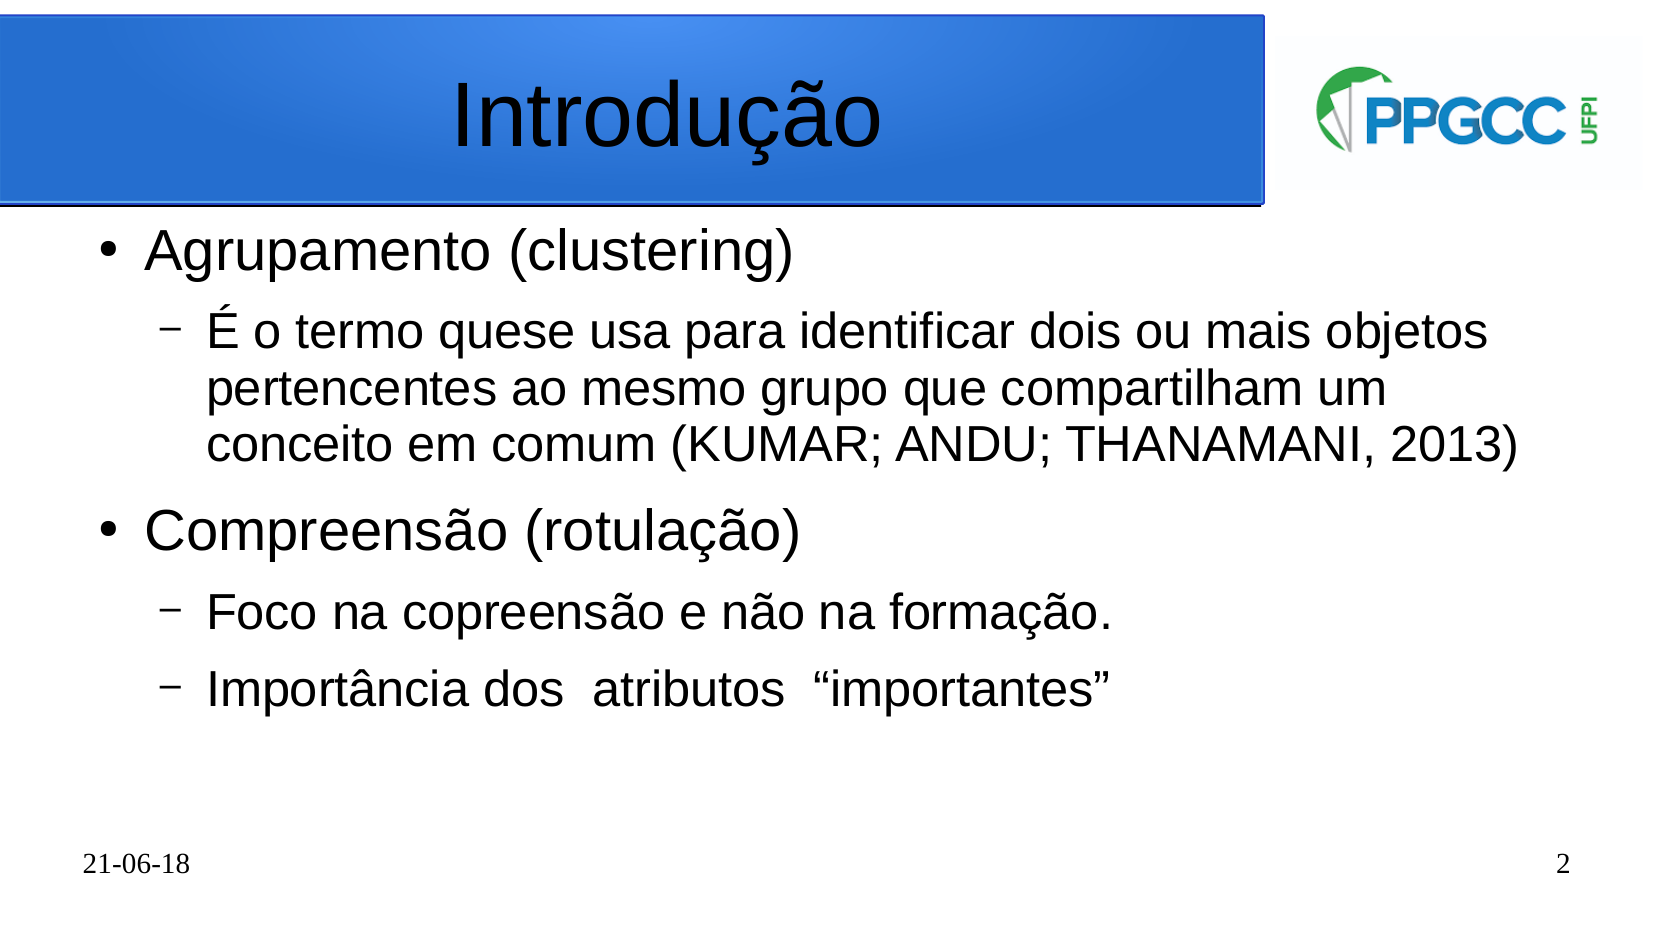

# Introdução
Agrupamento (clustering)
É o termo quese usa para identificar dois ou mais objetos pertencentes ao mesmo grupo que compartilham um conceito em comum (KUMAR; ANDU; THANAMANI, 2013)
Compreensão (rotulação)
Foco na copreensão e não na formação.
Importância dos atributos “importantes”
21-06-18
2